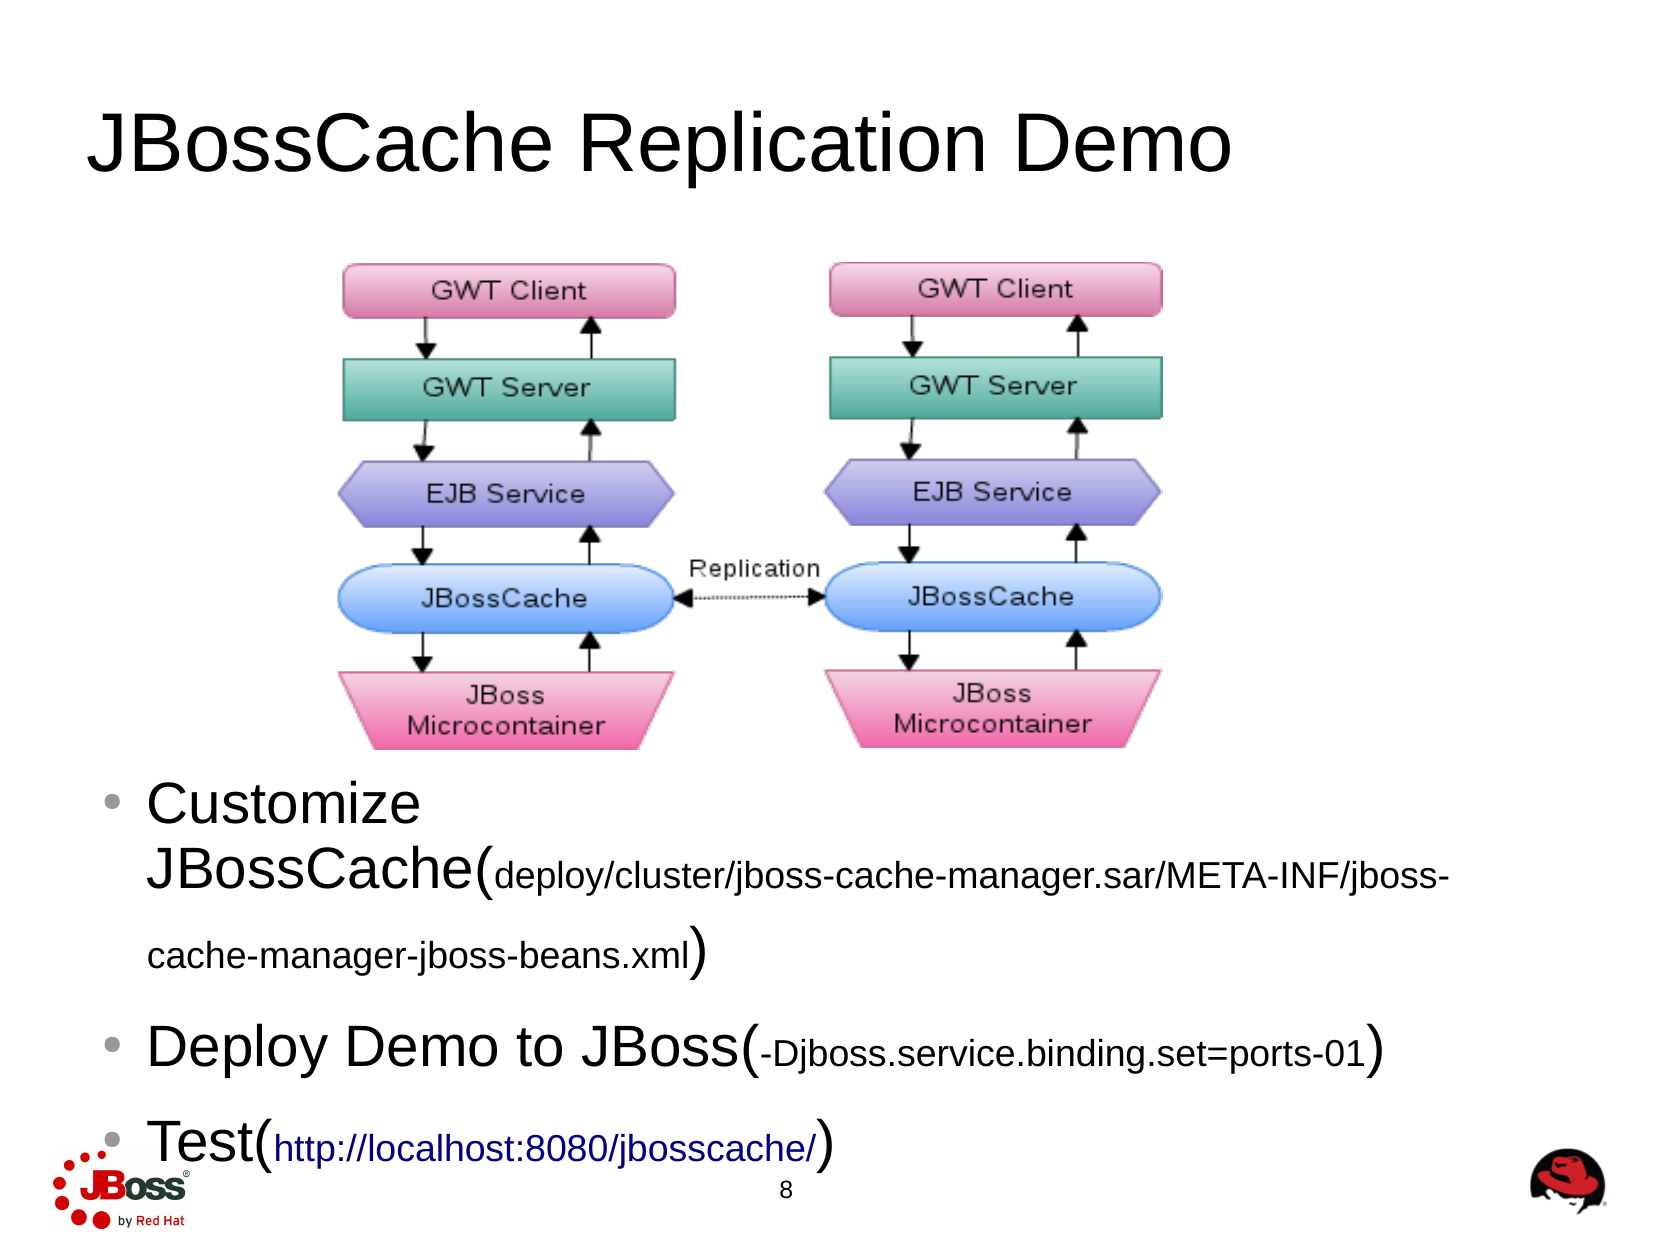

# JBossCache Replication Demo
Customize JBossCache(deploy/cluster/jboss-cache-manager.sar/META-INF/jboss-cache-manager-jboss-beans.xml)
Deploy Demo to JBoss(-Djboss.service.binding.set=ports-01)
Test(http://localhost:8080/jbosscache/)